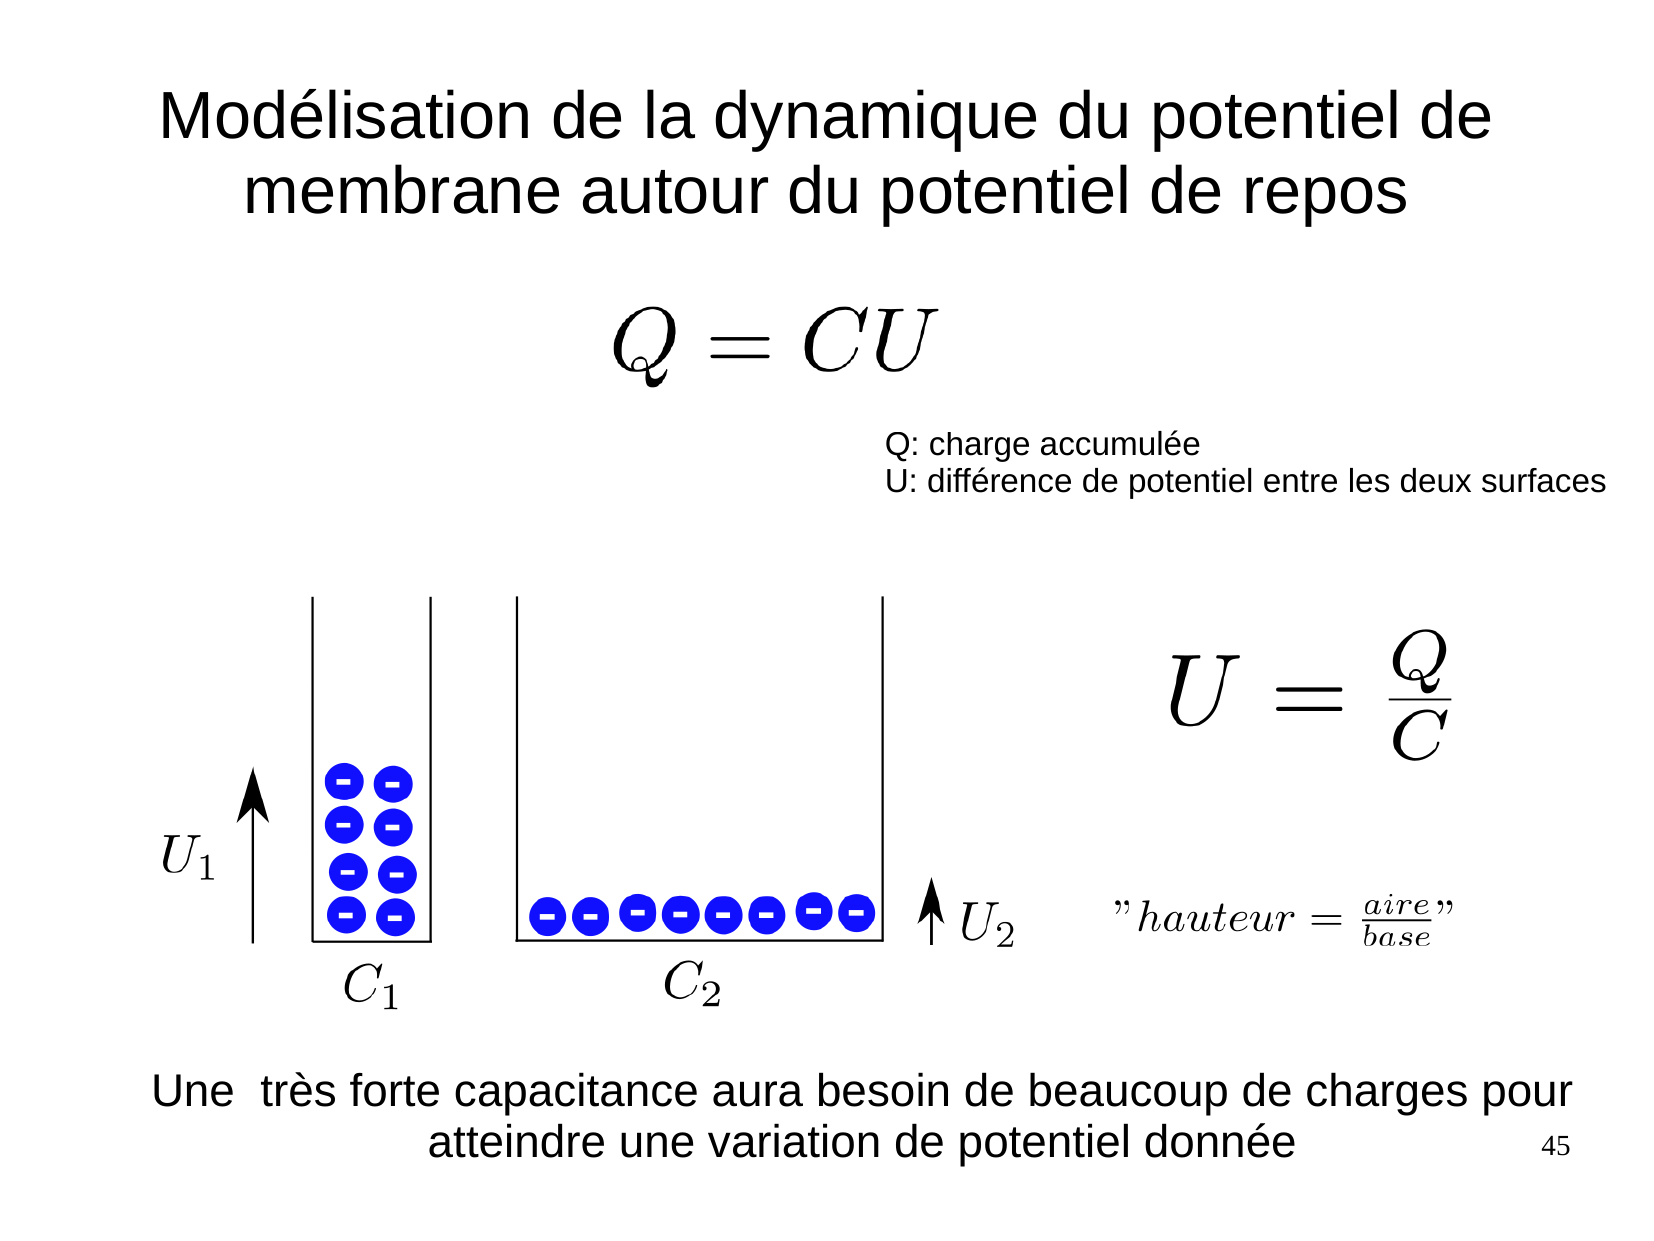

# Modélisation de la dynamique du potentiel de membrane autour du potentiel de repos
Q: charge accumulée
U: différence de potentiel entre les deux surfaces
Une très forte capacitance aura besoin de beaucoup de charges pour atteindre une variation de potentiel donnée
45